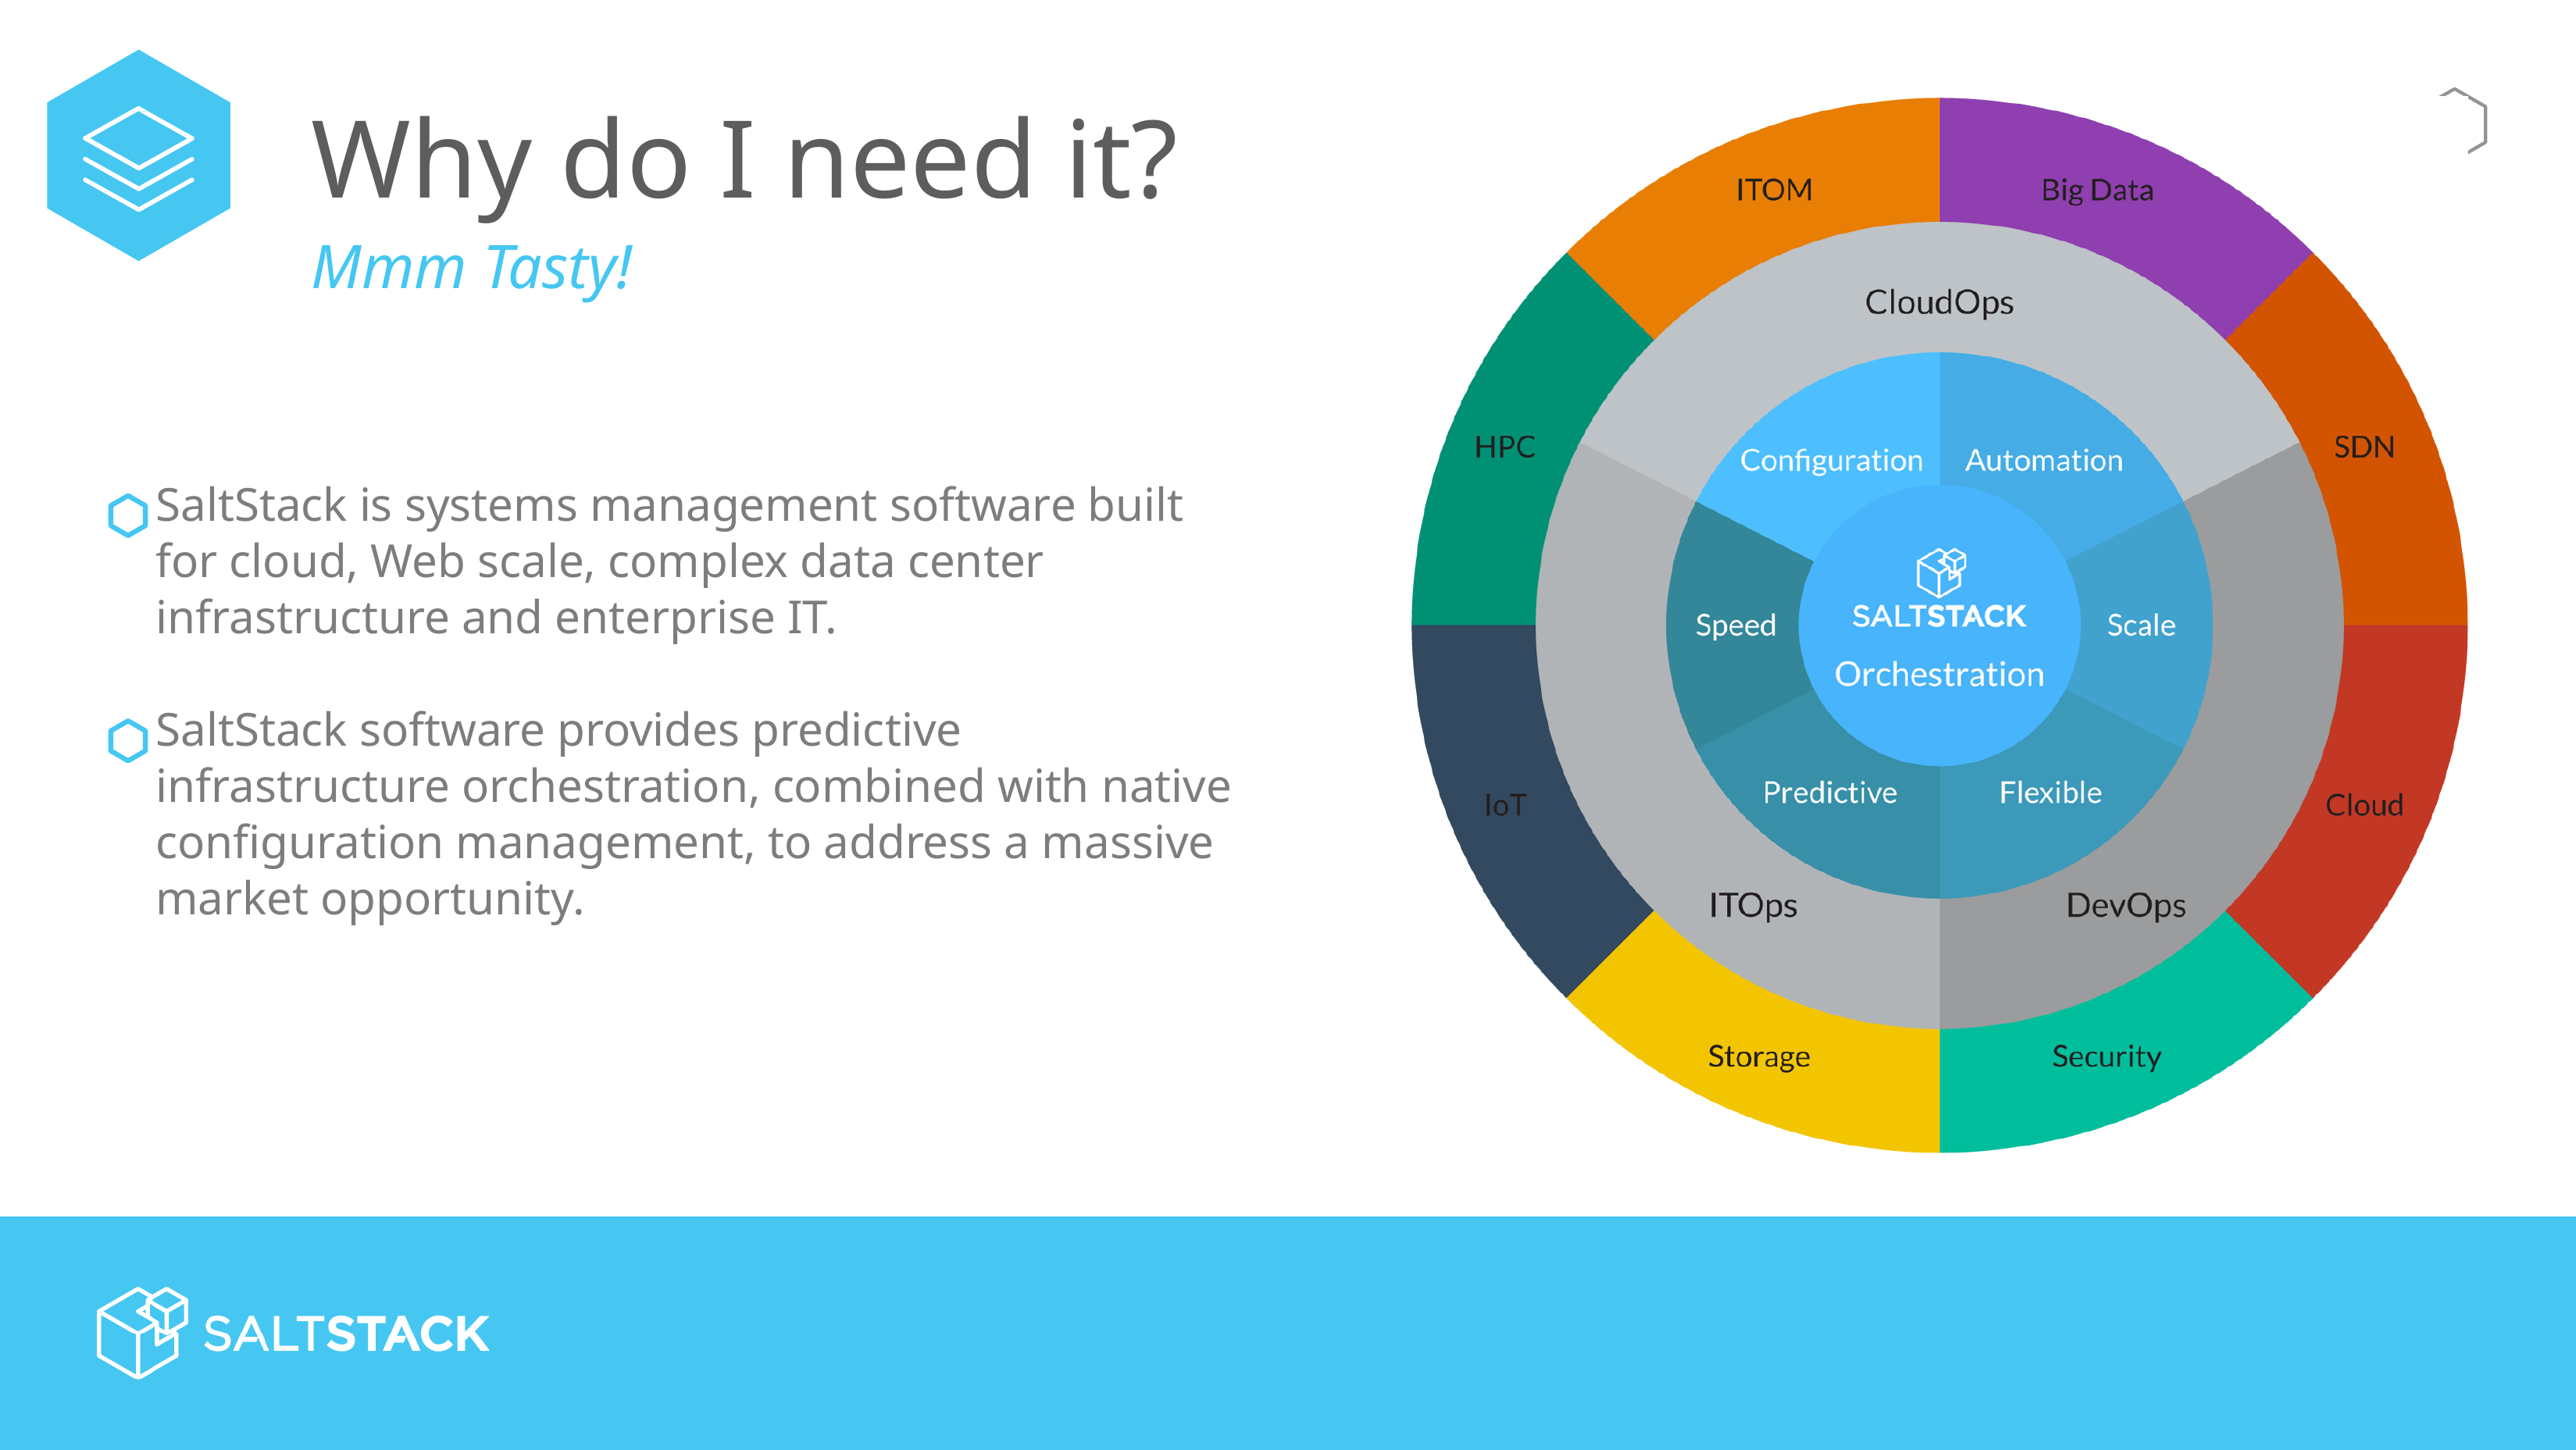

Why do I need it?
Mmm Tasty!
SaltStack is systems management software built for cloud, Web scale, complex data center infrastructure and enterprise IT.
SaltStack software provides predictive infrastructure orchestration, combined with native configuration management, to address a massive market opportunity.